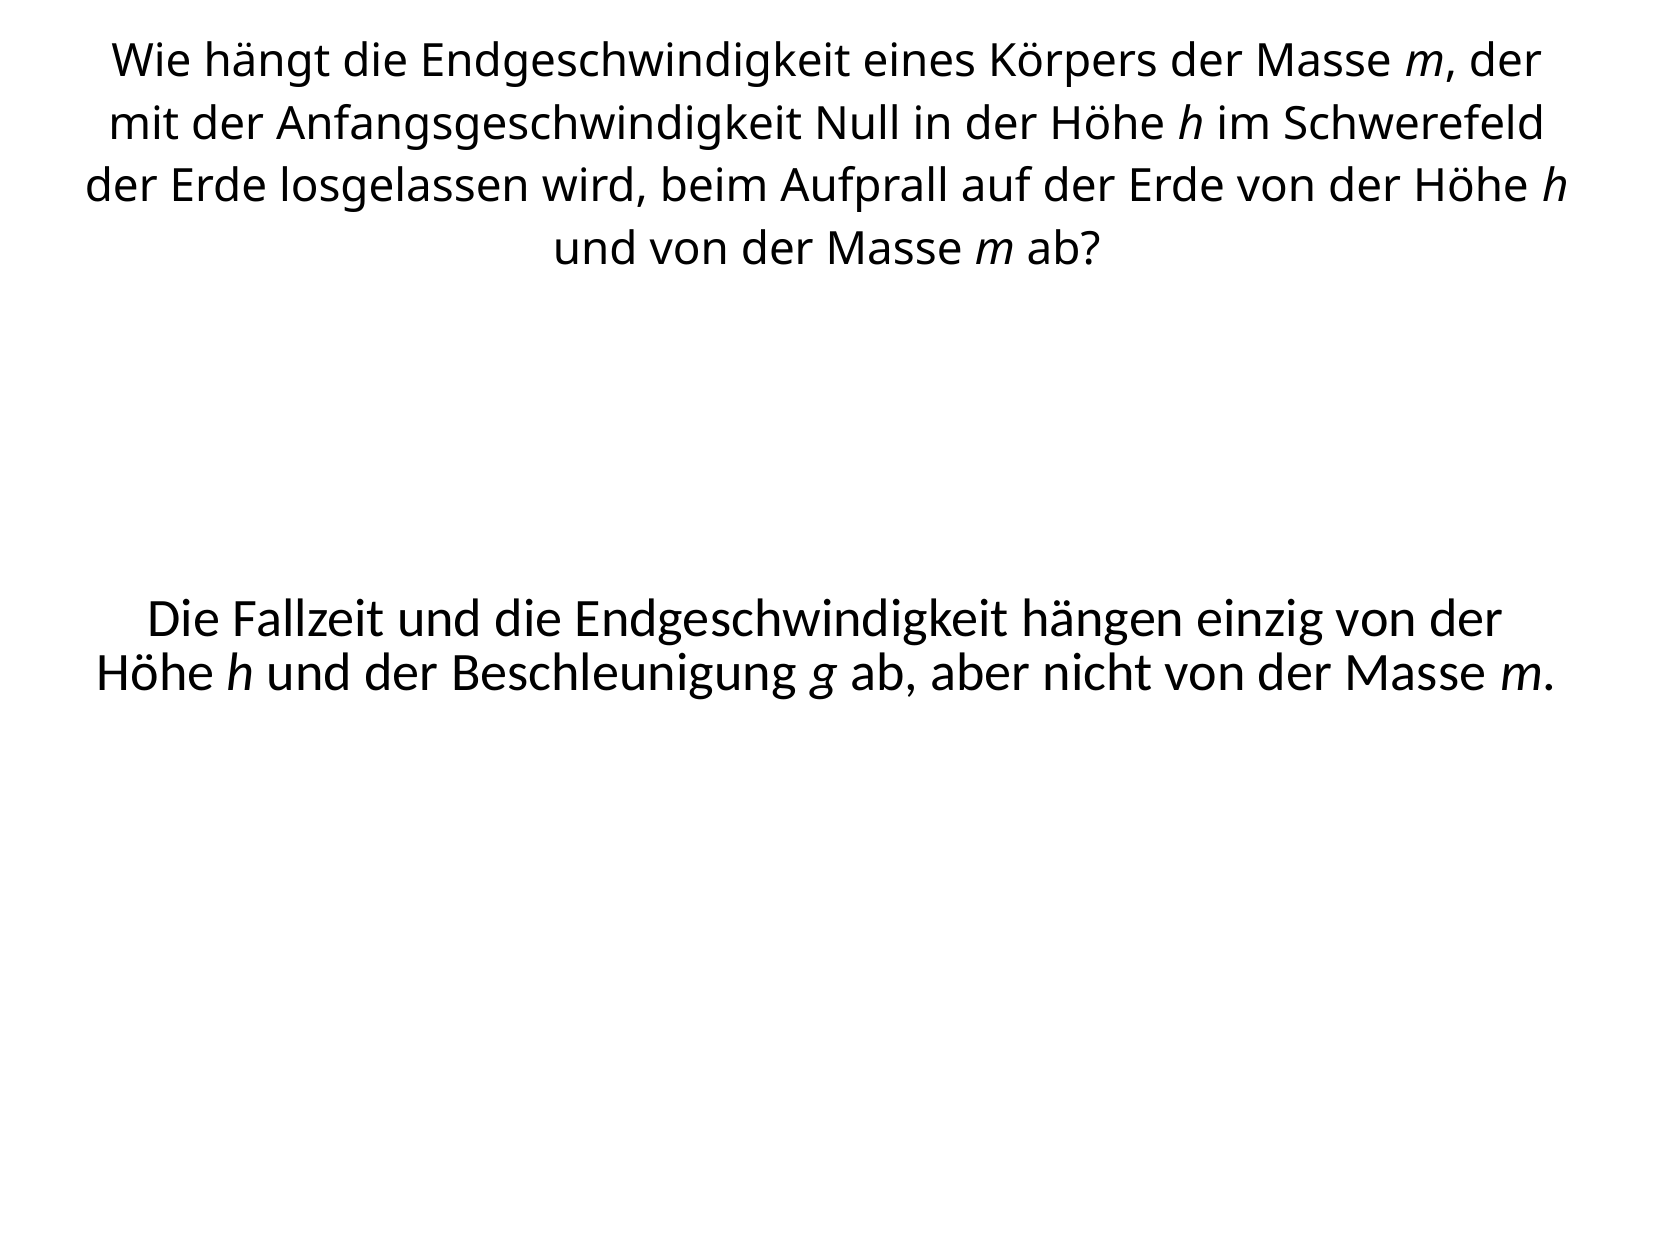

# Wie hängt die Endgeschwindigkeit eines Körpers der Masse m, der mit der Anfangsgeschwindigkeit Null in der Höhe h im Schwerefeld der Erde losgelassen wird, beim Aufprall auf der Erde von der Höhe h und von der Masse m ab?
Die Fallzeit und die Endgeschwindigkeit hängen einzig von der Höhe h und der Beschleunigung g ab, aber nicht von der Masse m.